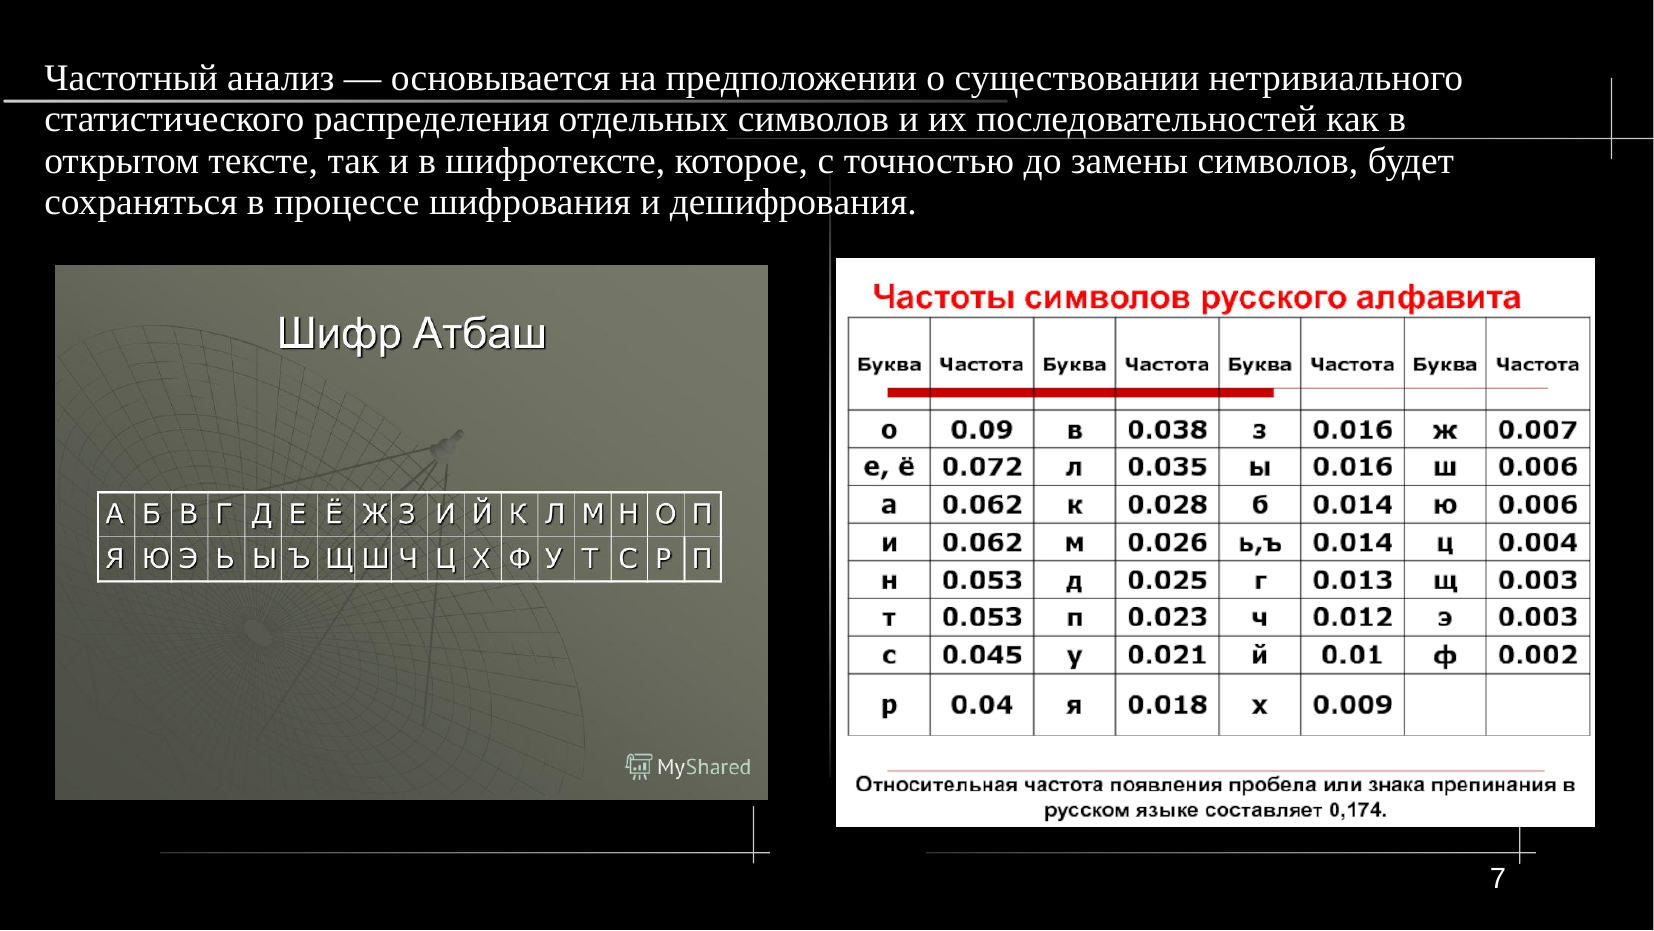

Частотный анализ — основывается на предположении о существовании нетривиального статистического распределения отдельных символов и их последовательностей как в открытом тексте, так и в шифротексте, которое, с точностью до замены символов, будет сохраняться в процессе шифрования и дешифрования.
7